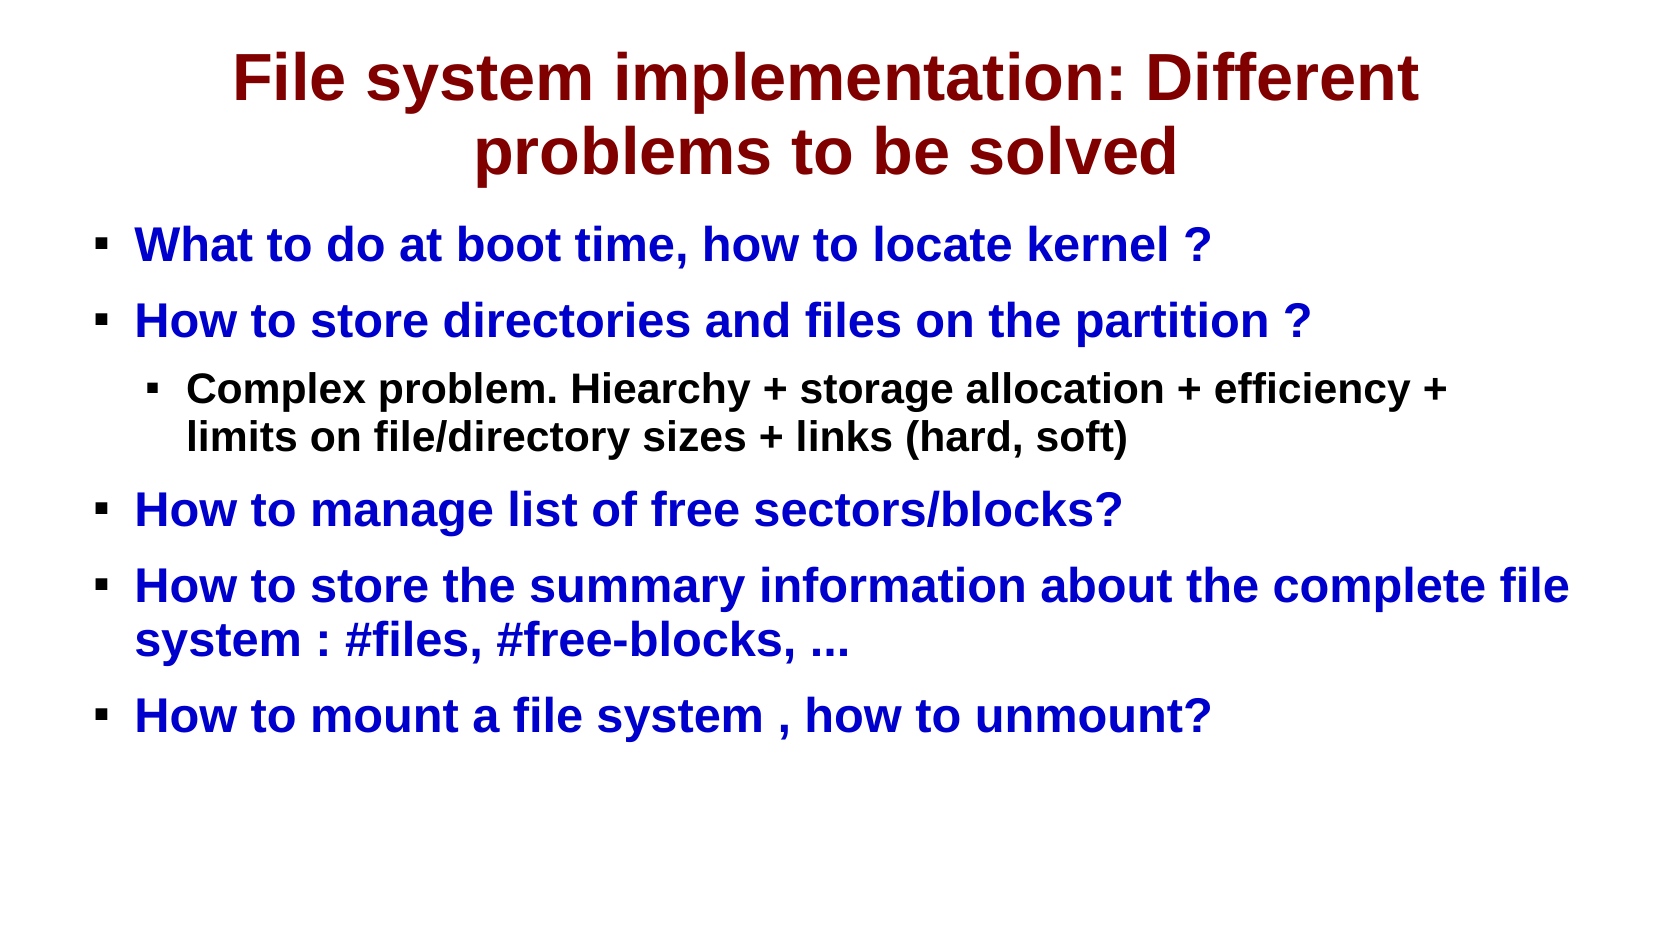

# File system implementation: Different problems to be solved
What to do at boot time, how to locate kernel ?
How to store directories and files on the partition ?
Complex problem. Hiearchy + storage allocation + efficiency + limits on file/directory sizes + links (hard, soft)
How to manage list of free sectors/blocks?
How to store the summary information about the complete file system : #files, #free-blocks, ...
How to mount a file system , how to unmount?